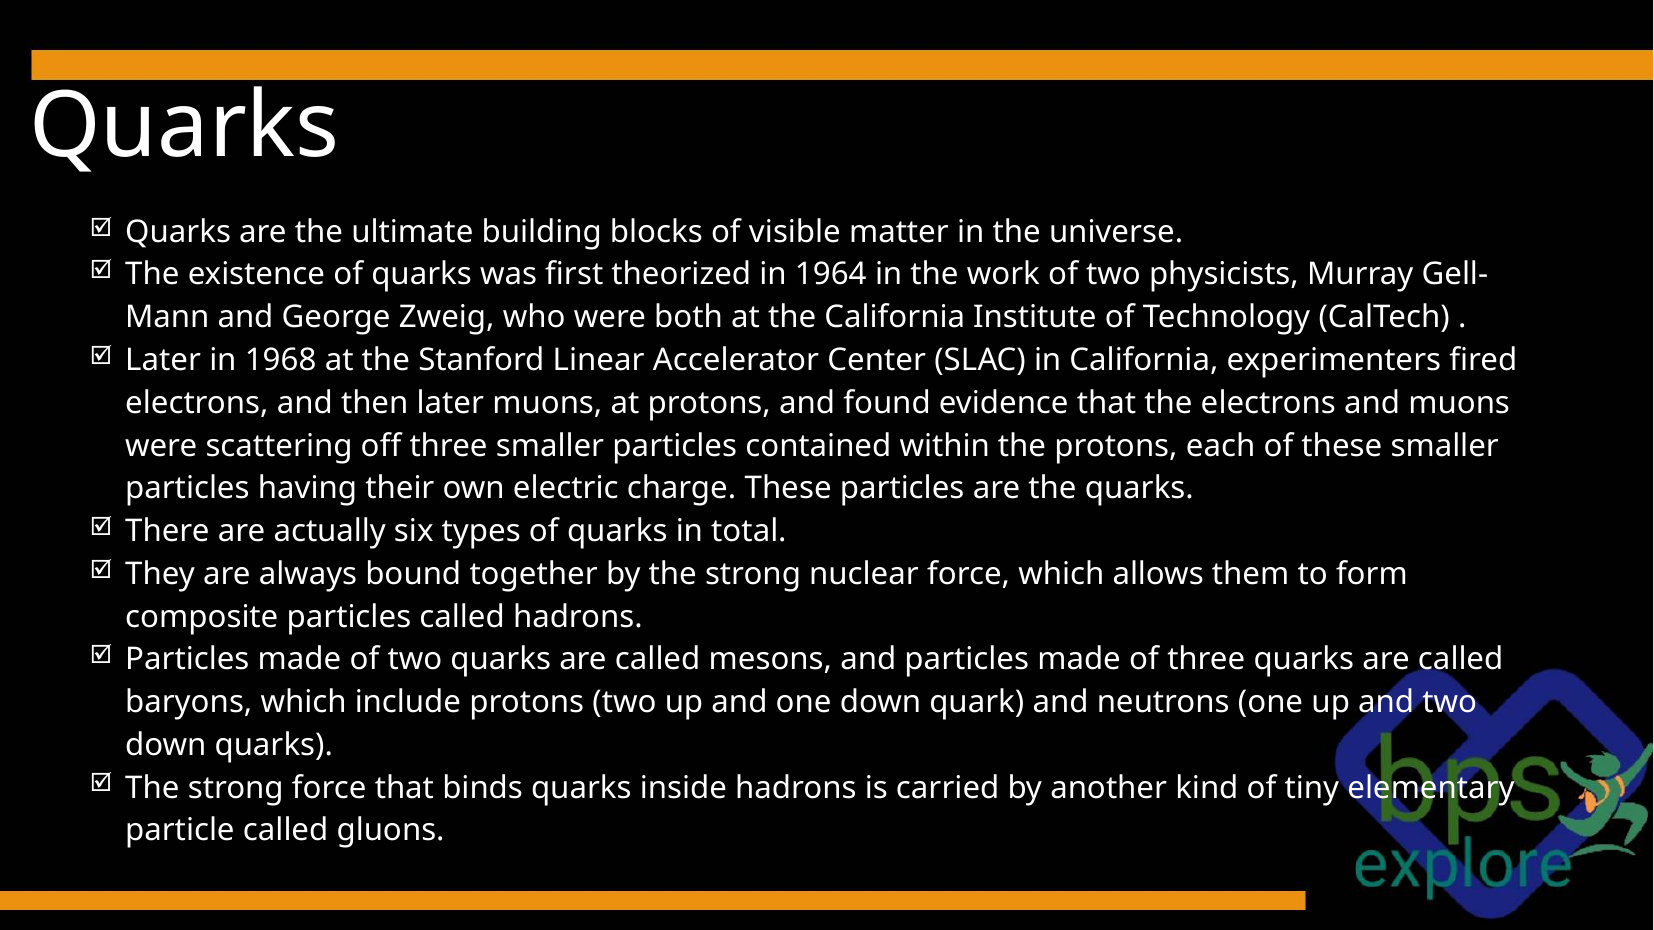

# Quarks
Quarks are the ultimate building blocks of visible matter in the universe.
The existence of quarks was first theorized in 1964 in the work of two physicists, Murray Gell-Mann and George Zweig, who were both at the California Institute of Technology (CalTech) .
Later in 1968 at the Stanford Linear Accelerator Center (SLAC) in California, experimenters fired electrons, and then later muons, at protons, and found evidence that the electrons and muons were scattering off three smaller particles contained within the protons, each of these smaller particles having their own electric charge. These particles are the quarks.
There are actually six types of quarks in total.
They are always bound together by the strong nuclear force, which allows them to form composite particles called hadrons.
Particles made of two quarks are called mesons, and particles made of three quarks are called baryons, which include protons (two up and one down quark) and neutrons (one up and two down quarks).
The strong force that binds quarks inside hadrons is carried by another kind of tiny elementary particle called gluons.